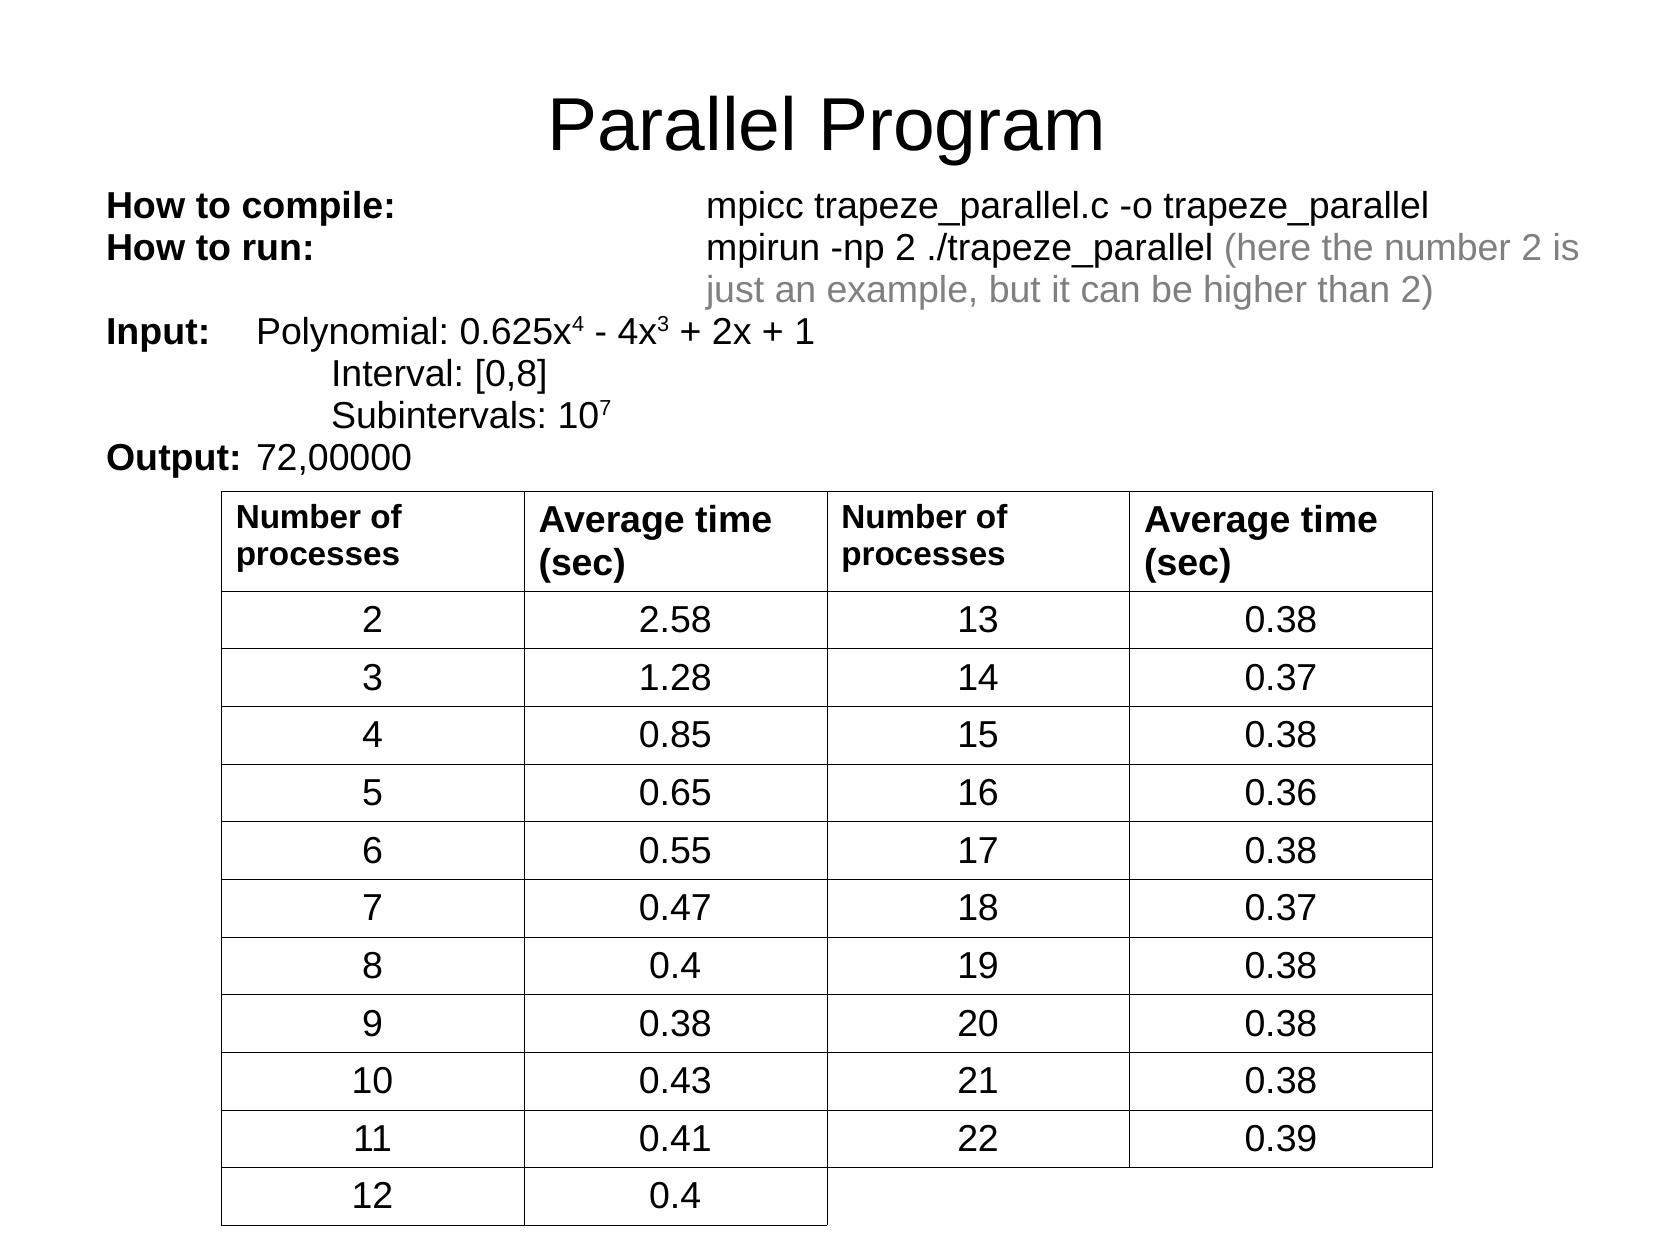

Parallel Program
How to compile: 				mpicc trapeze_parallel.c -o trapeze_parallel
How to run:						mpirun -np 2 ./trapeze_parallel (here the number 2 is 								just an example, but it can be higher than 2)
Input: 	Polynomial: 0.625x4 - 4x3 + 2x + 1
			Interval: [0,8]
			Subintervals: 107
Output: 	72,00000
| Number of processes | Average time (sec) | Number of processes | Average time (sec) |
| --- | --- | --- | --- |
| 2 | 2.58 | 13 | 0.38 |
| 3 | 1.28 | 14 | 0.37 |
| 4 | 0.85 | 15 | 0.38 |
| 5 | 0.65 | 16 | 0.36 |
| 6 | 0.55 | 17 | 0.38 |
| 7 | 0.47 | 18 | 0.37 |
| 8 | 0.4 | 19 | 0.38 |
| 9 | 0.38 | 20 | 0.38 |
| 10 | 0.43 | 21 | 0.38 |
| 11 | 0.41 | 22 | 0.39 |
| 12 | 0.4 | | |